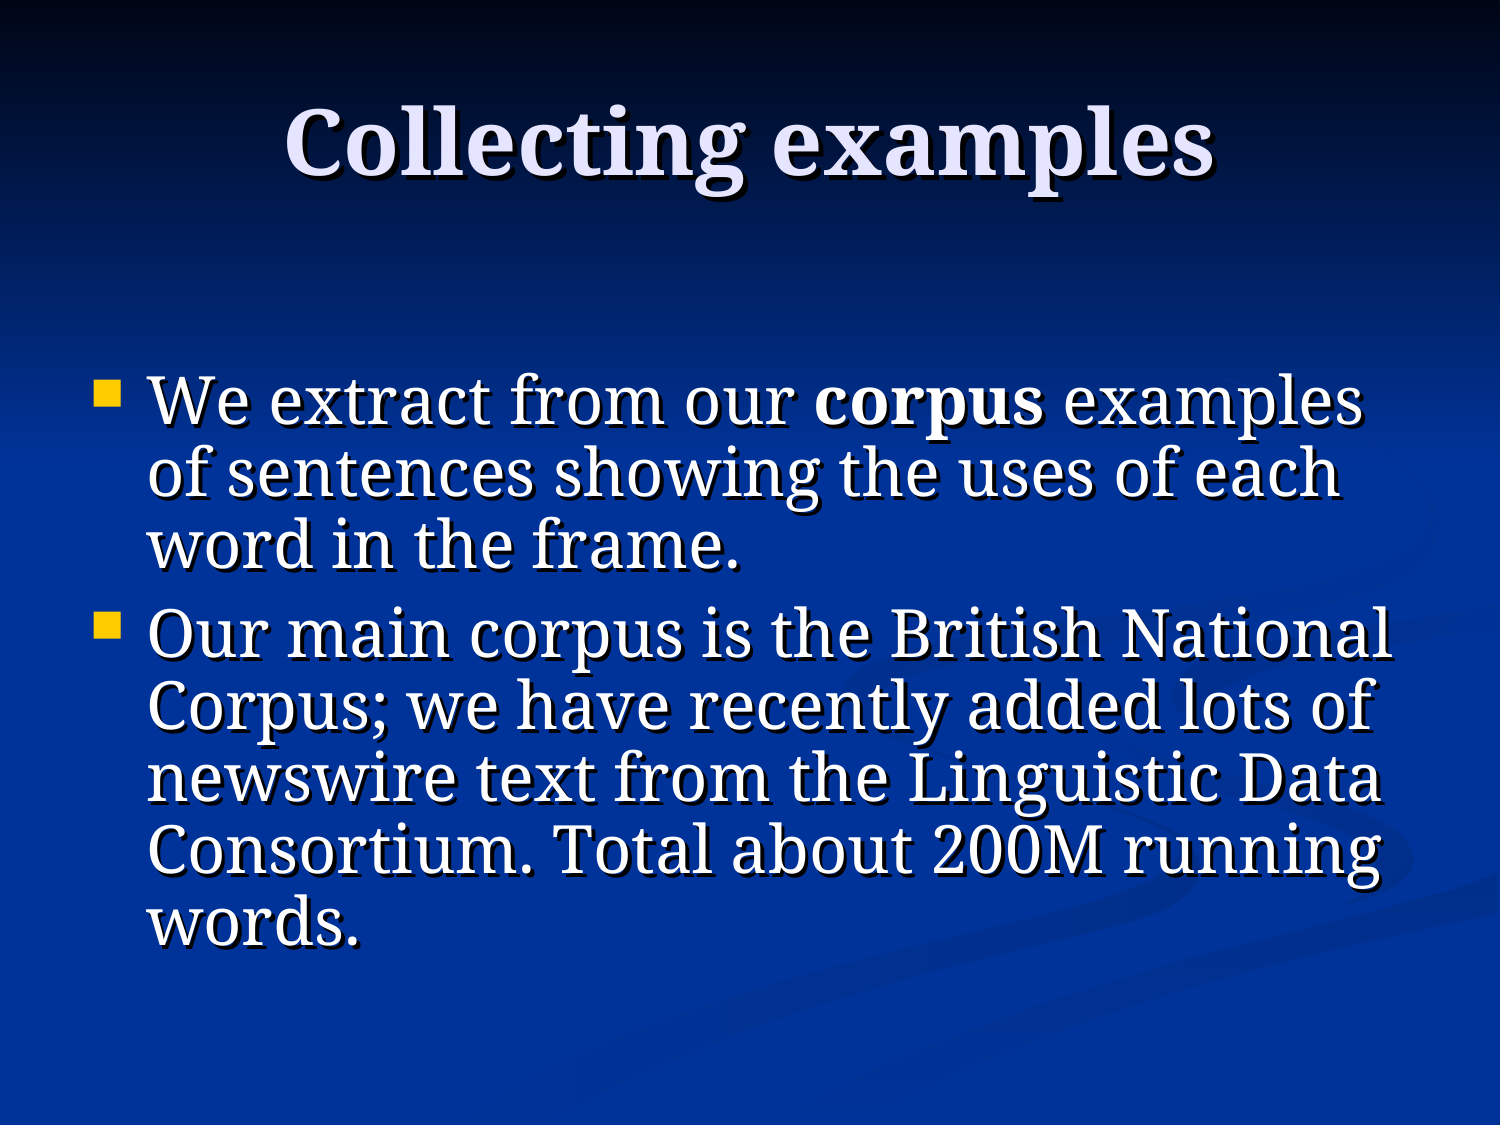

# Collecting examples
We extract from our corpus examples of sentences showing the uses of each word in the frame.
Our main corpus is the British National Corpus; we have recently added lots of newswire text from the Linguistic Data Consortium. Total about 200M running words.